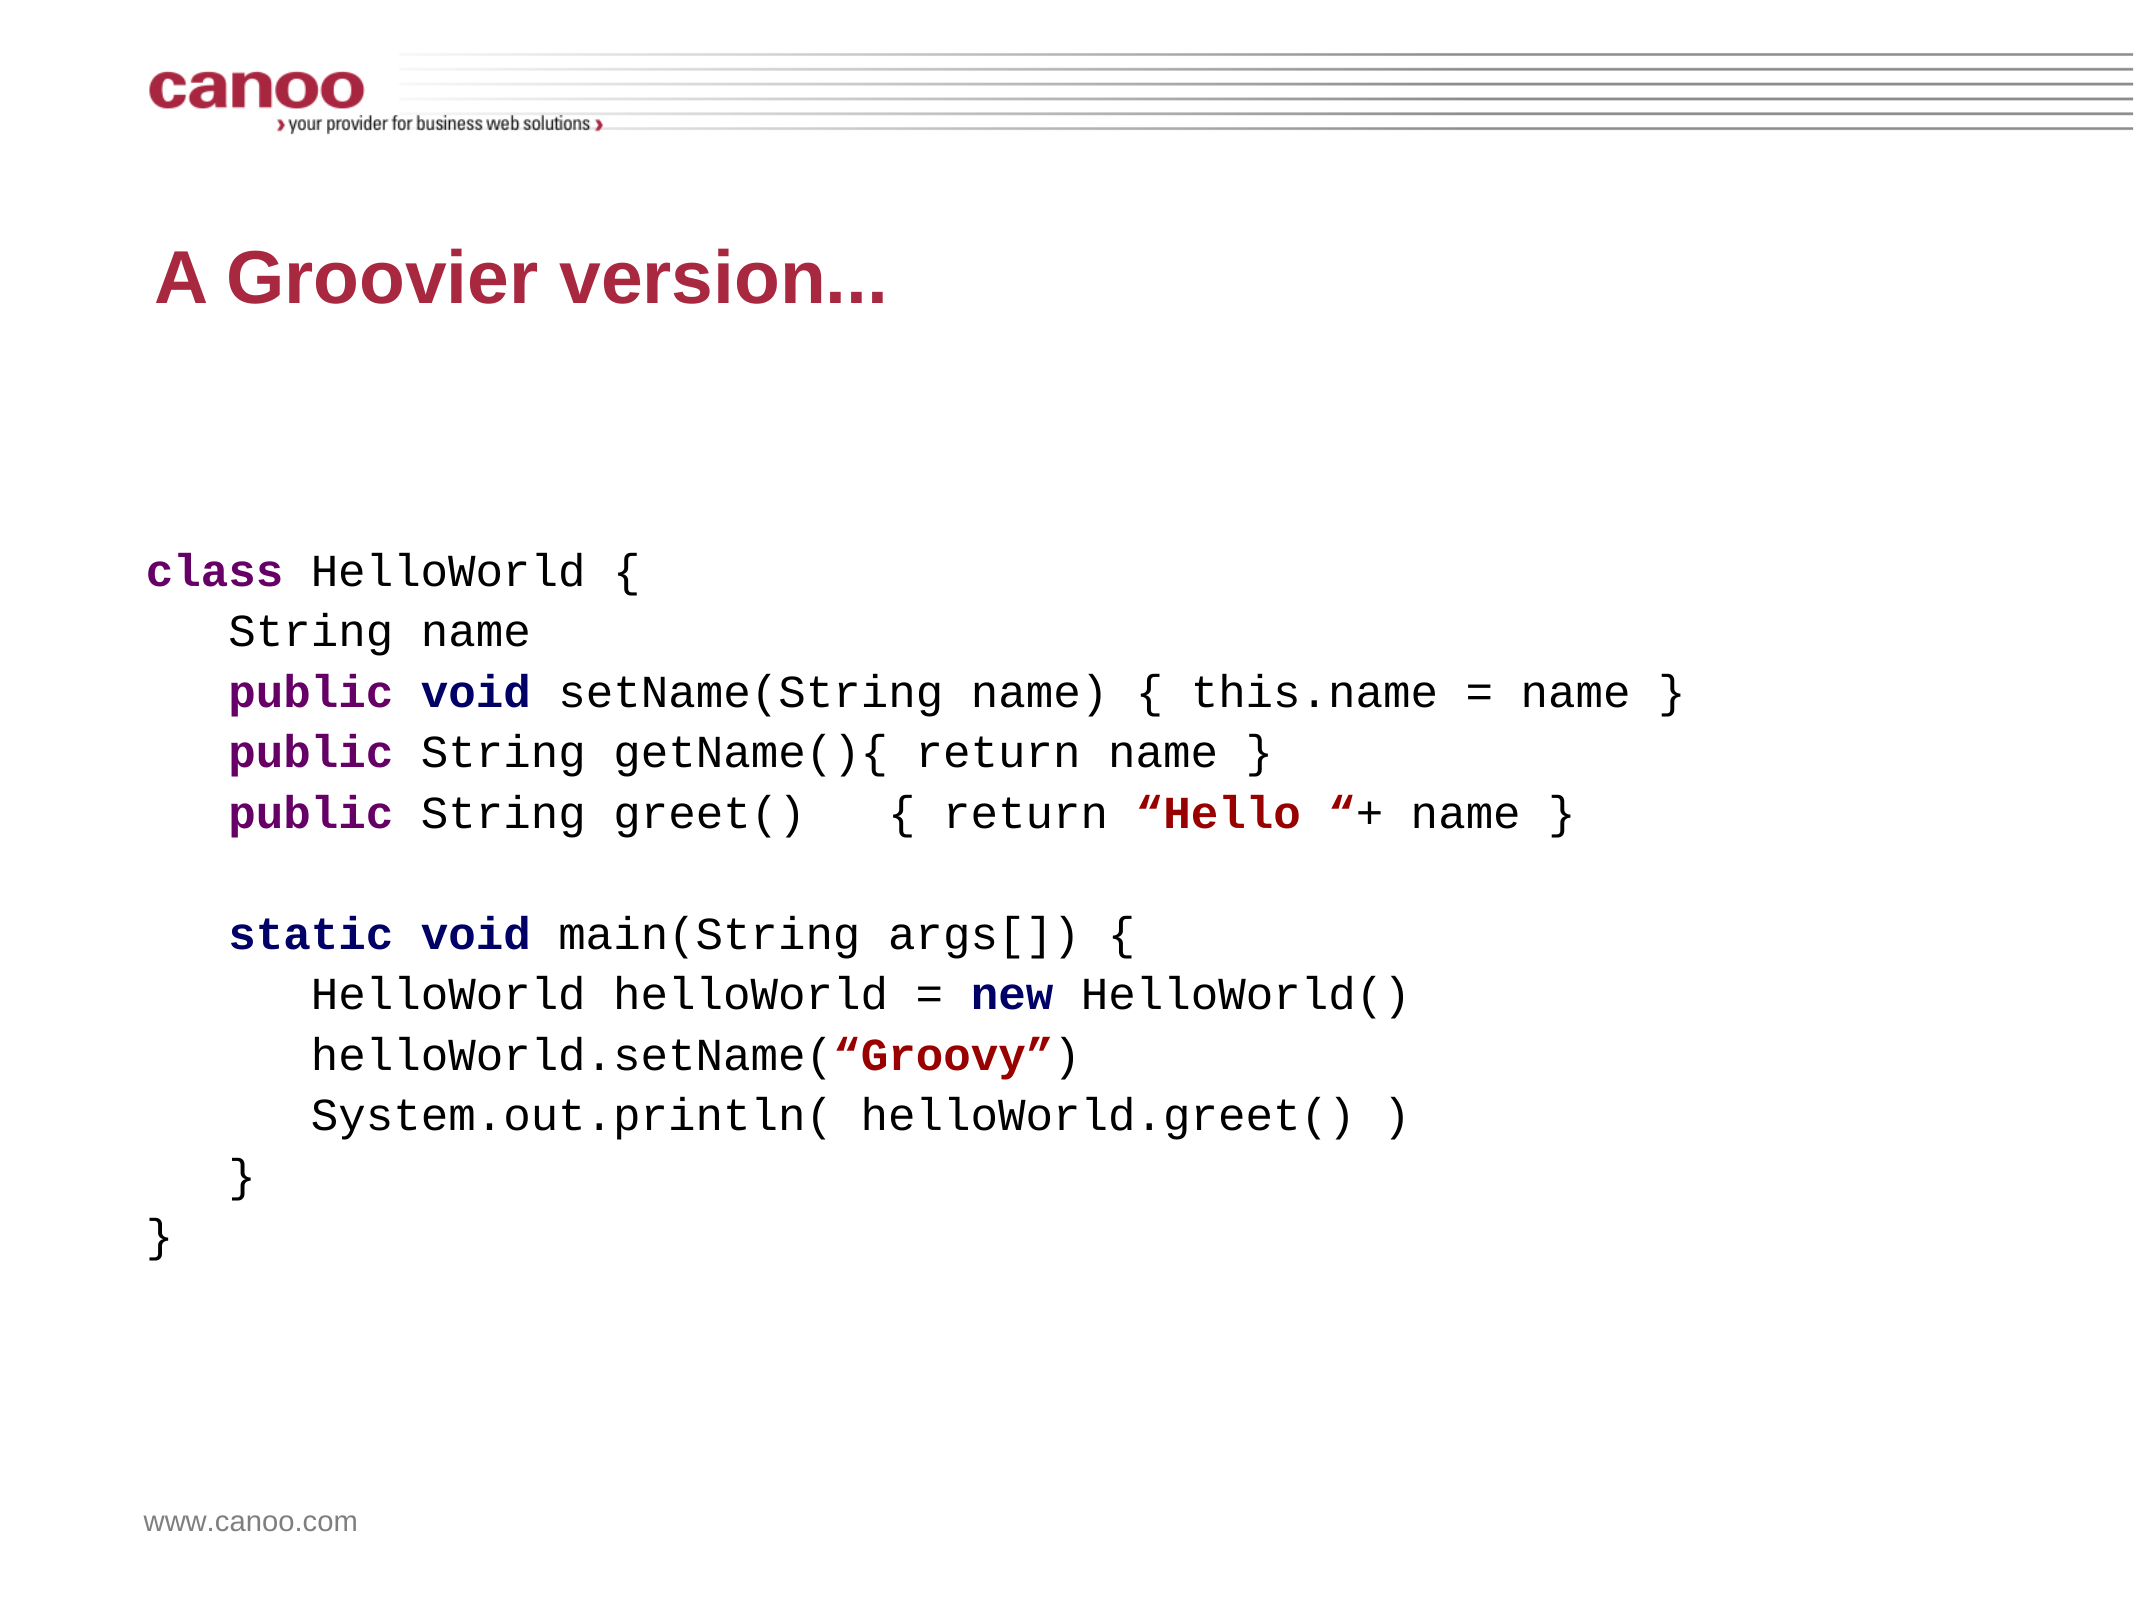

# A Groovier version...
class HelloWorld {
 String name
 public void setName(String name) { this.name = name }
 public String getName(){ return name }
 public String greet() { return “Hello “+ name }
 static void main(String args[]) {
 HelloWorld helloWorld = new HelloWorld()
 helloWorld.setName(“Groovy”)
 System.out.println( helloWorld.greet() )
 }
}